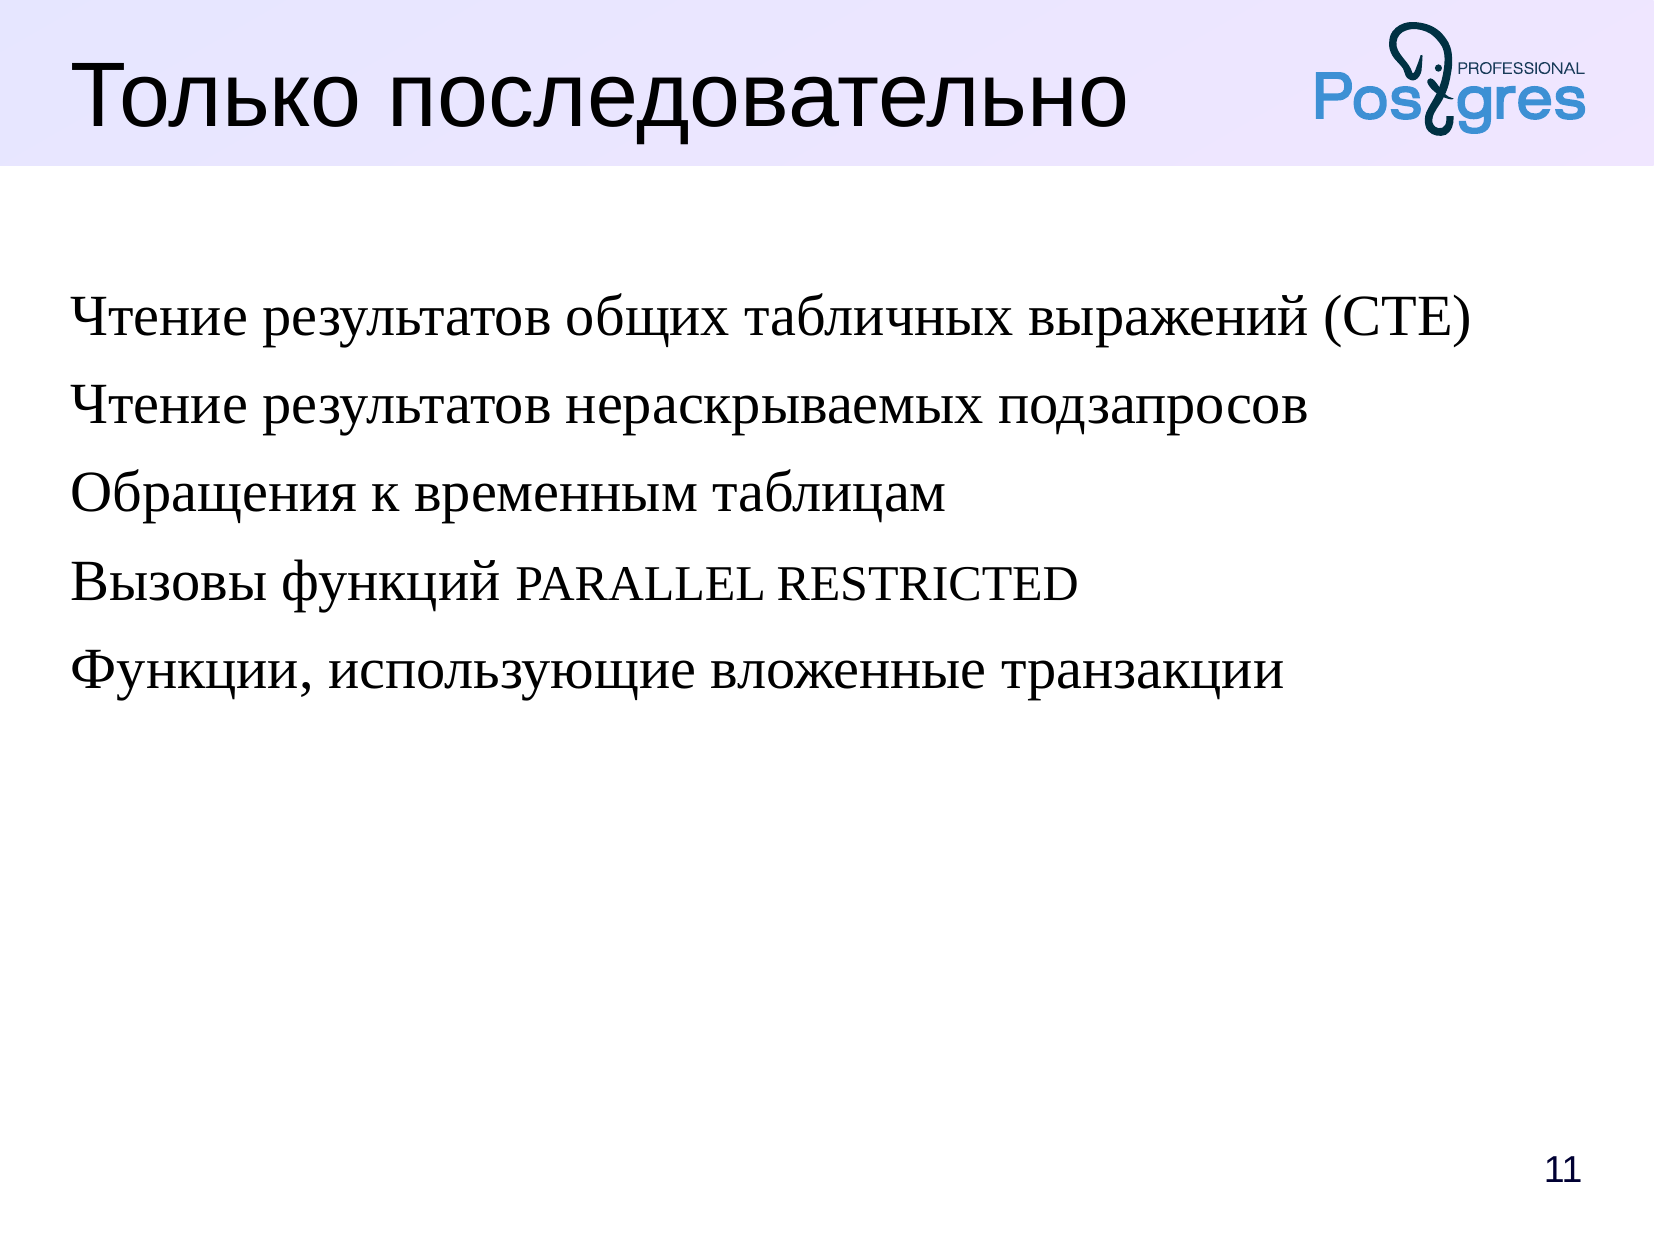

# Только последовательно
Чтение результатов общих табличных выражений (CTE)
Чтение результатов нераскрываемых подзапросов
Обращения к временным таблицам
Вызовы функций PARALLEL RESTRICTED
Функции, использующие вложенные транзакции